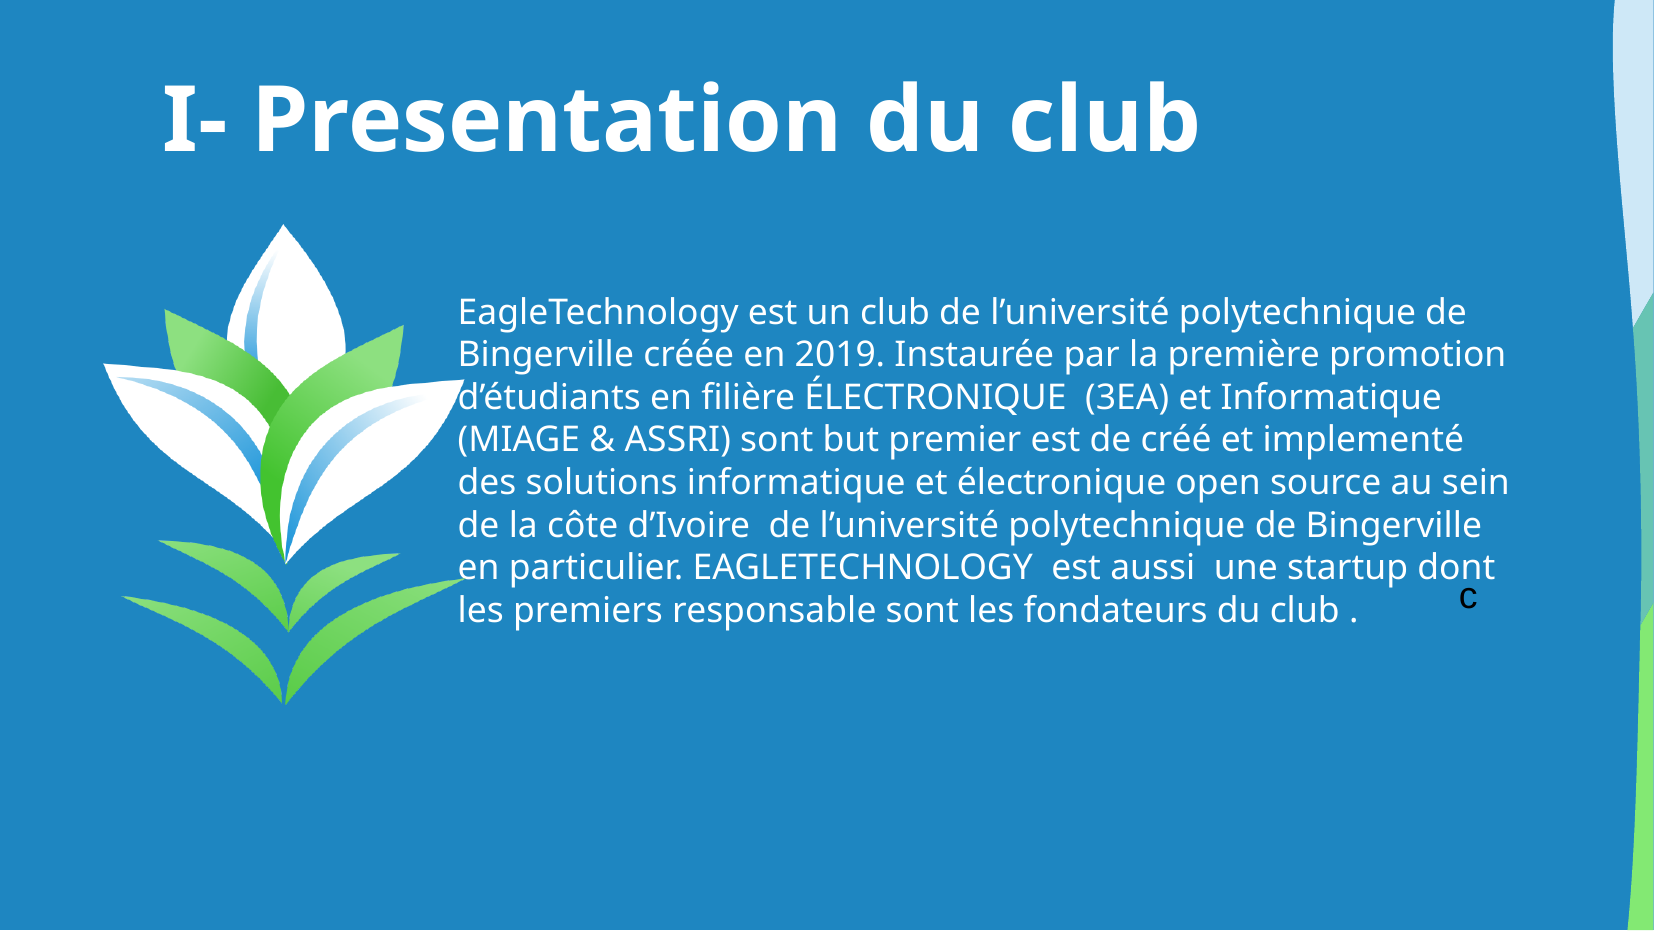

I- Presentation du club
EagleTechnology est un club de l’université polytechnique de Bingerville créée en 2019. Instaurée par la première promotion d’étudiants en filière ÉLECTRONIQUE (3EA) et Informatique (MIAGE & ASSRI) sont but premier est de créé et implementé des solutions informatique et électronique open source au sein de la côte d’Ivoire de l’université polytechnique de Bingerville en particulier. EAGLETECHNOLOGY est aussi une startup dont les premiers responsable sont les fondateurs du club .
c